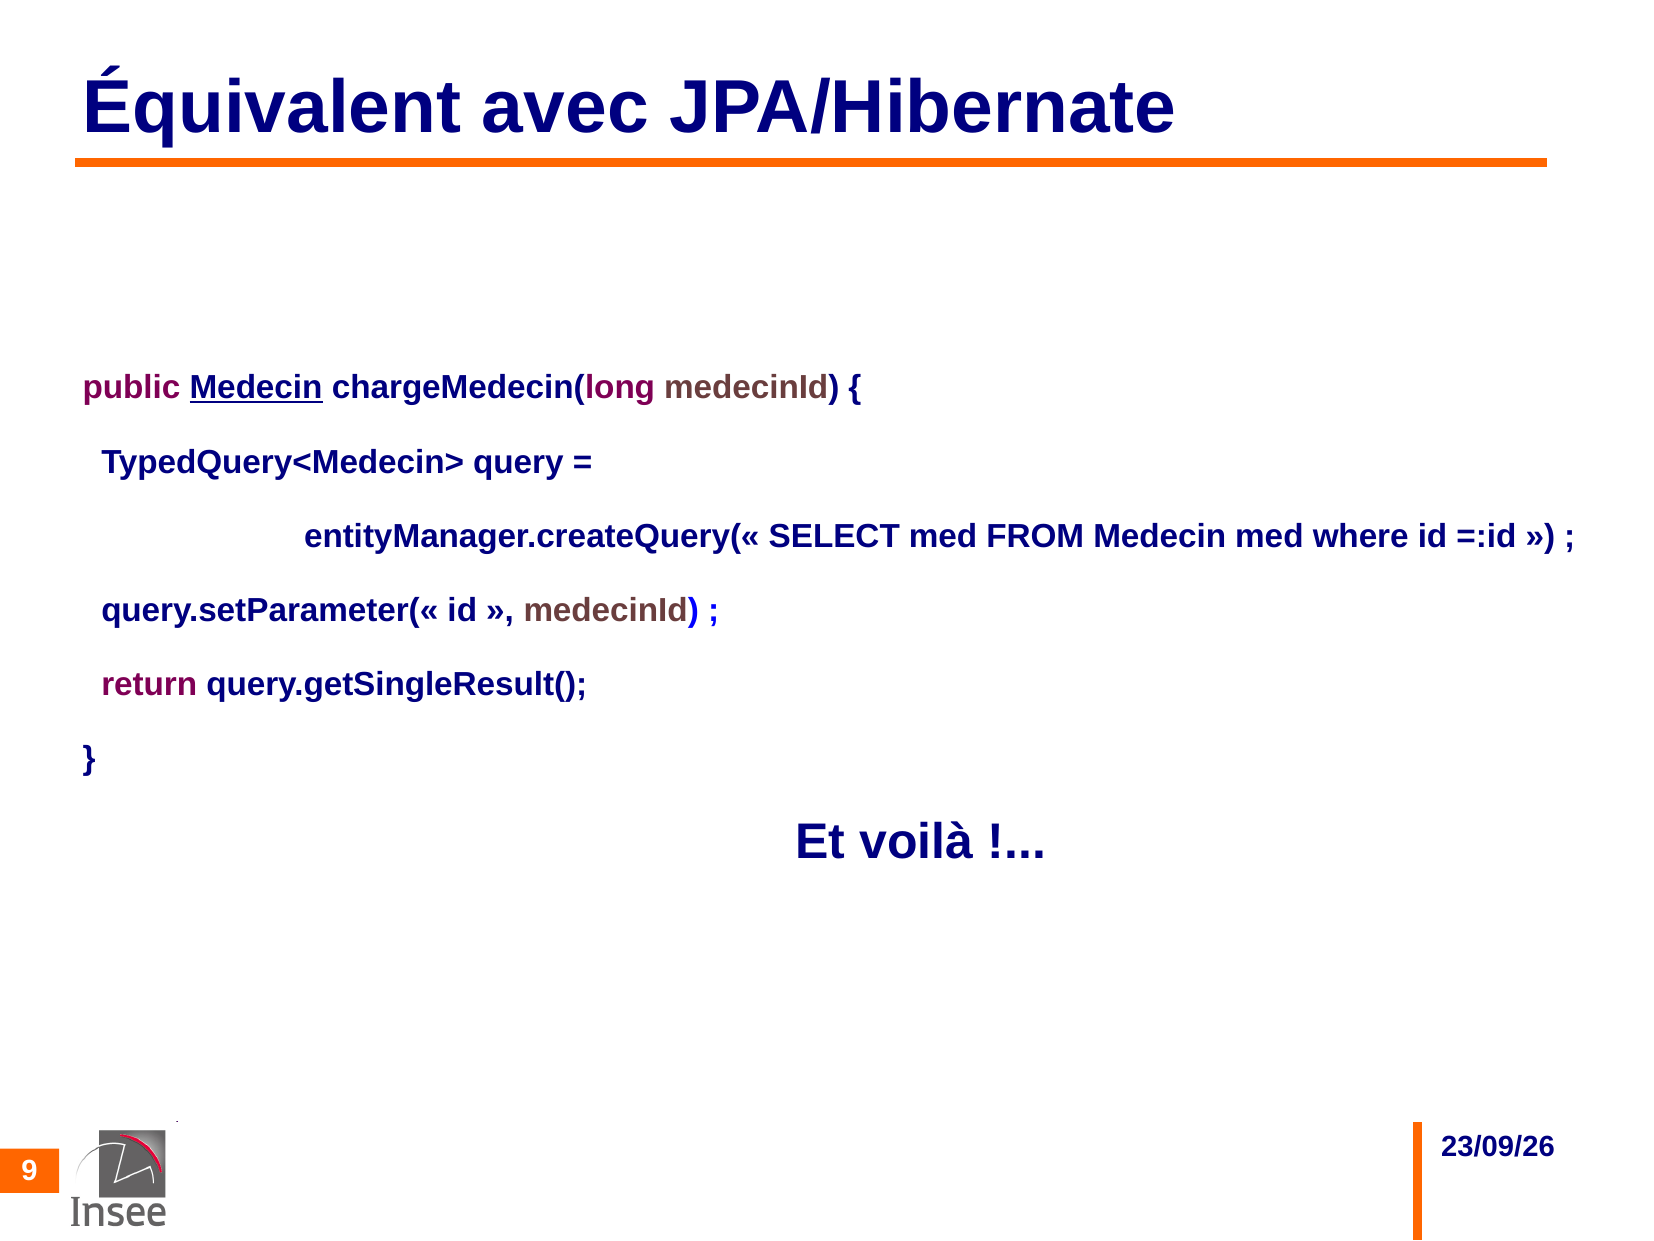

# Équivalent avec JPA/Hibernate
public Medecin chargeMedecin(long medecinId) {
 TypedQuery<Medecin> query =
 			entityManager.createQuery(« SELECT med FROM Medecin med where id =:id ») ;
 query.setParameter(« id », medecinId) ;
 return query.getSingleResult();
}
Et voilà !...
9